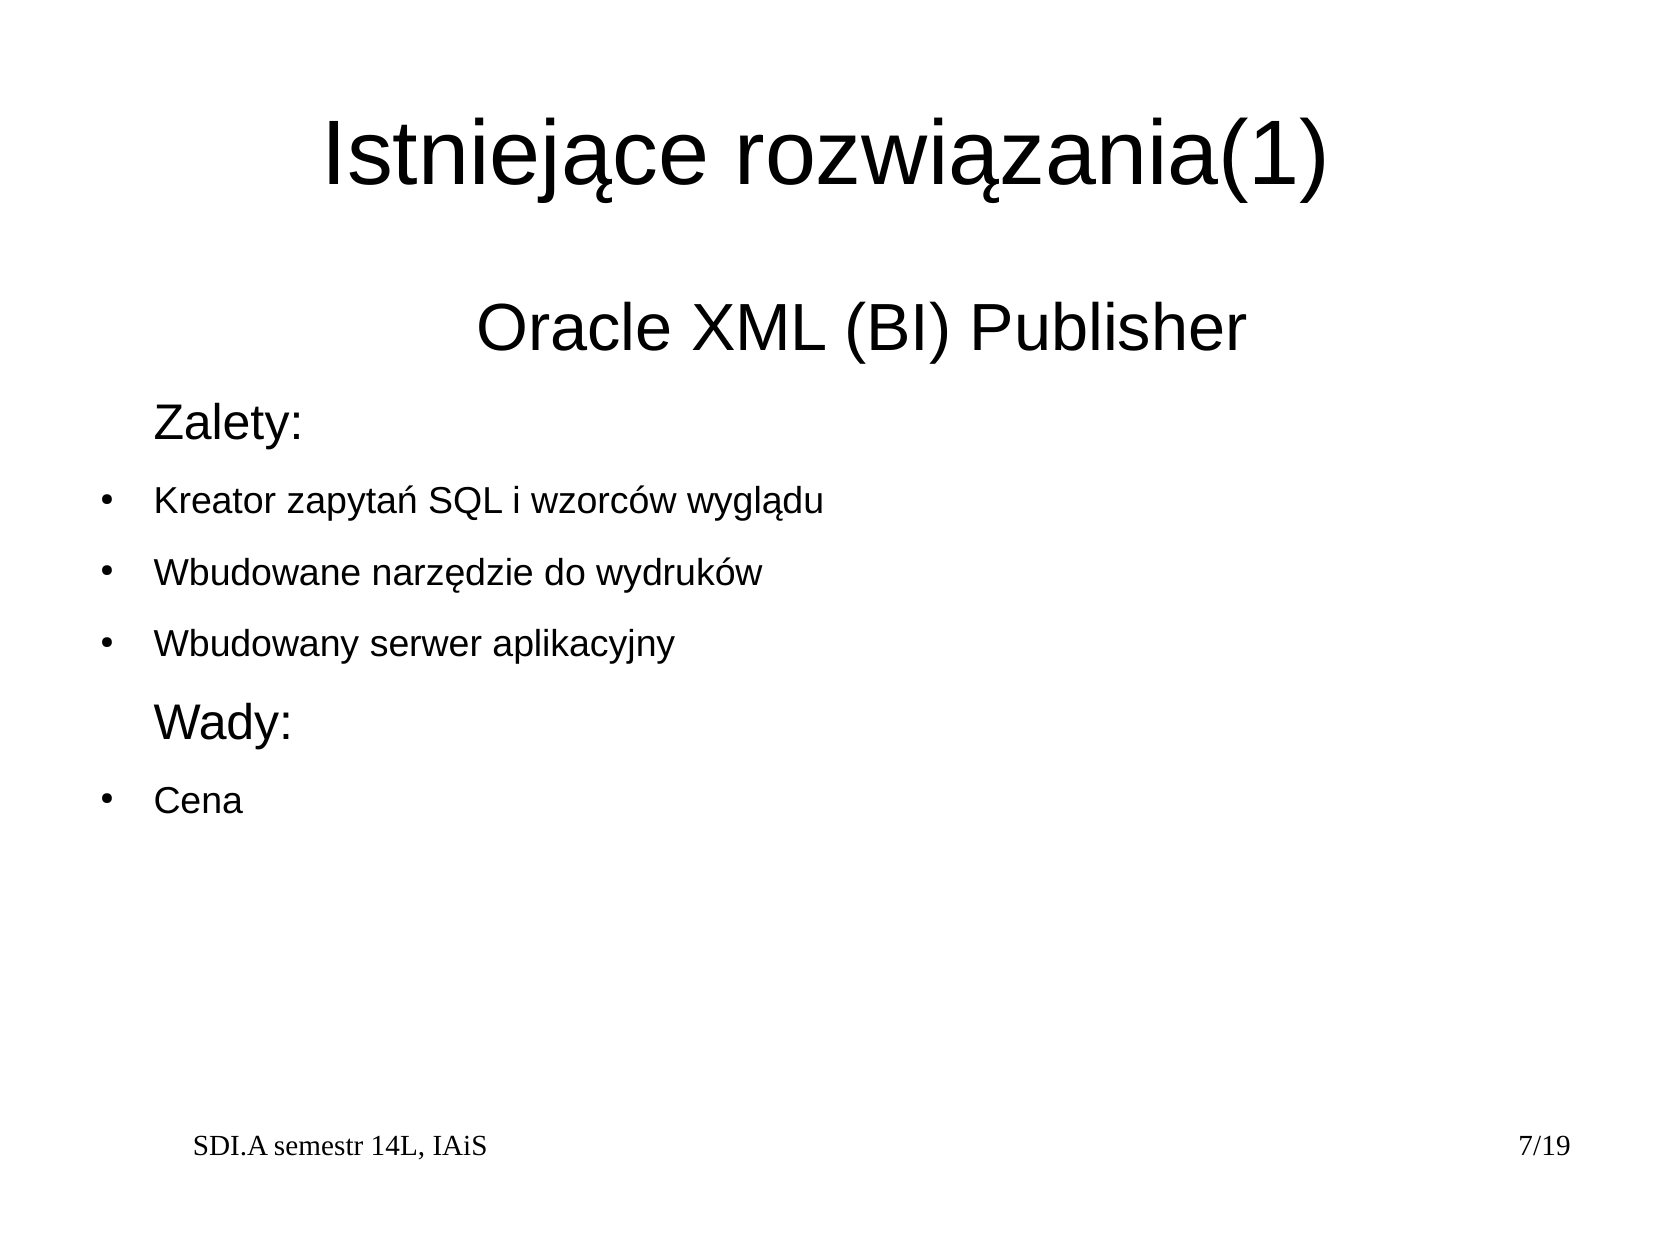

# Istniejące rozwiązania(1)
Oracle XML (BI) Publisher
Zalety:
Kreator zapytań SQL i wzorców wyglądu
Wbudowane narzędzie do wydruków
Wbudowany serwer aplikacyjny
Wady:
Cena
SDI.A semestr 14L, IAiS
7